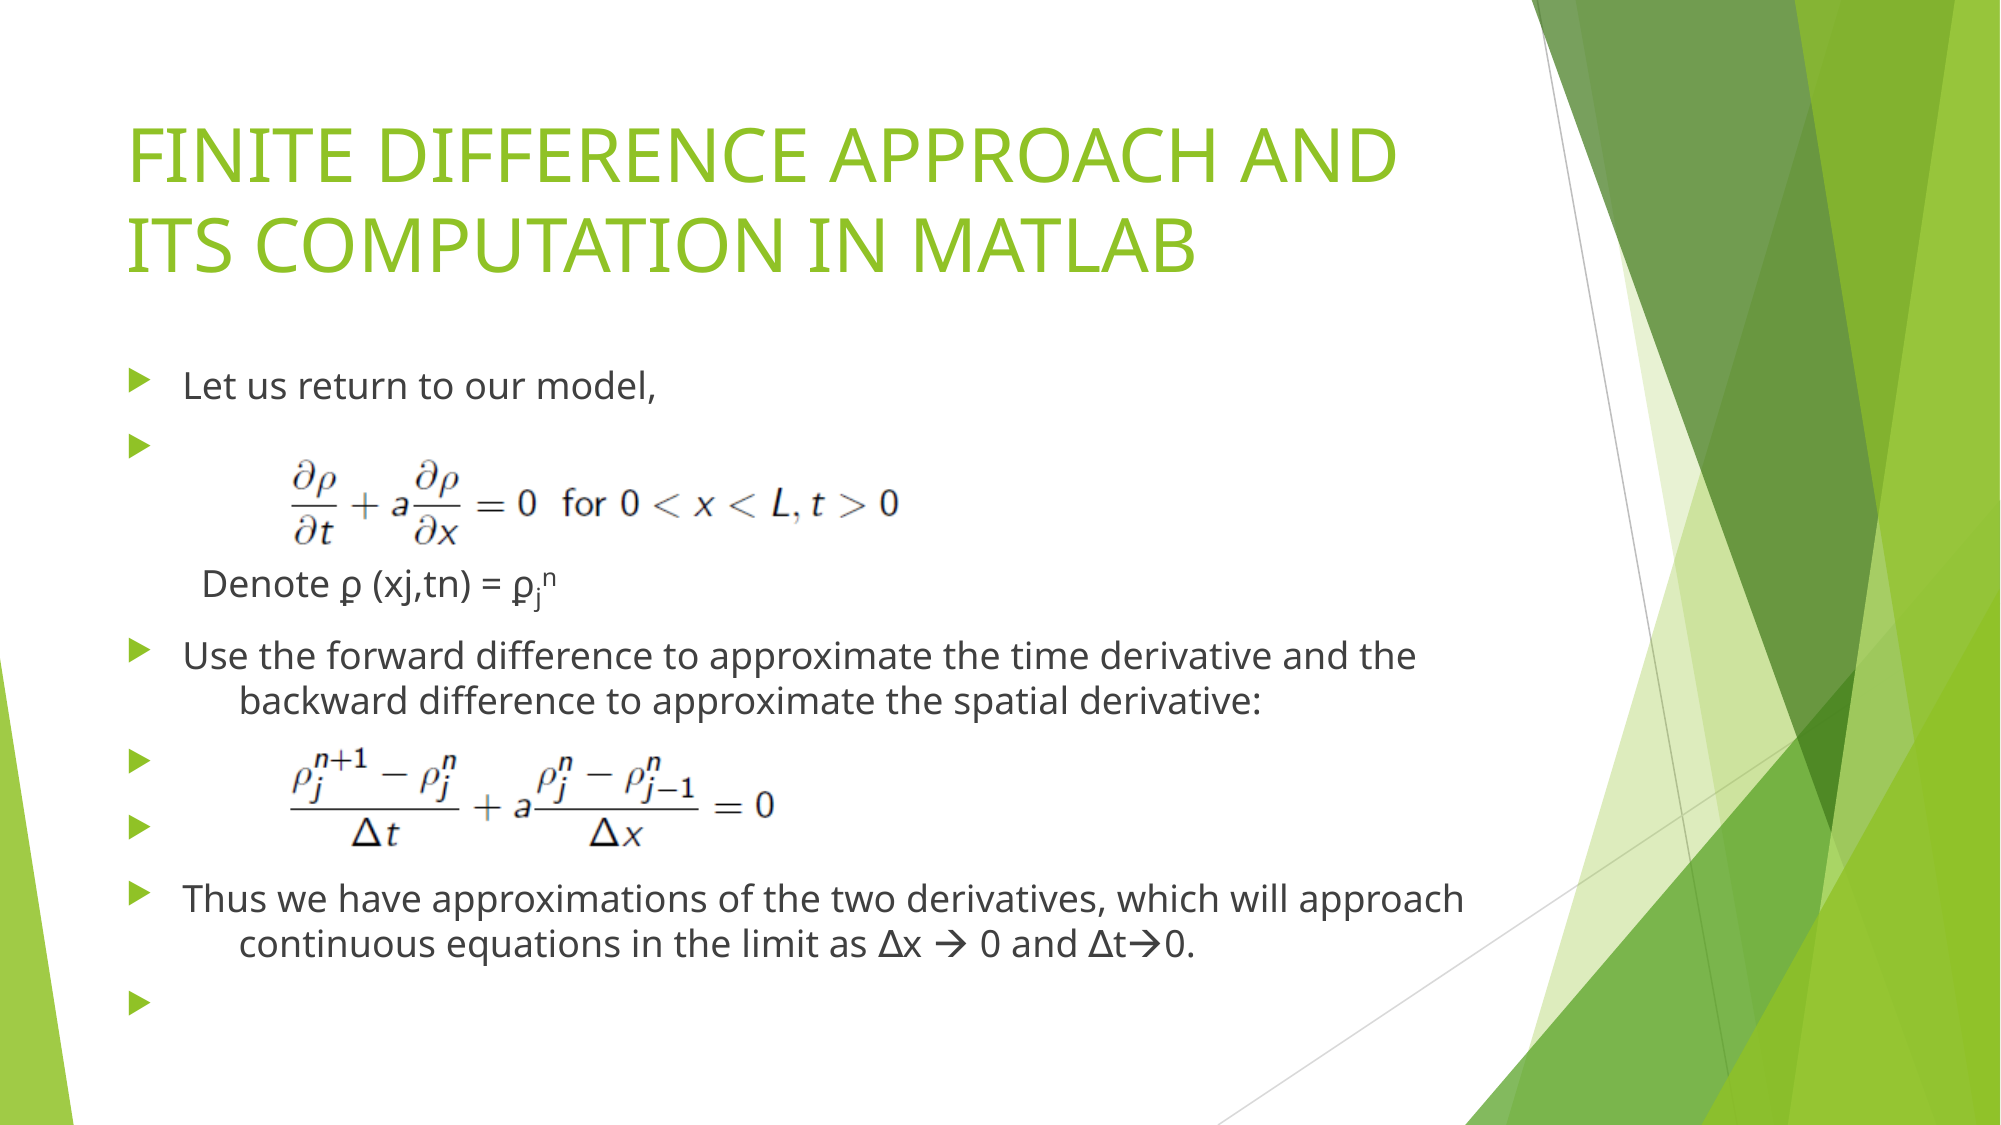

# FINITE DIFFERENCE APPROACH AND ITS COMPUTATION IN MATLAB
Let us return to our model,
	Denote ϼ (xj,tn) = ϼjn
Use the forward difference to approximate the time derivative and the backward difference to approximate the spatial derivative:
Thus we have approximations of the two derivatives, which will approach continuous equations in the limit as ∆x  0 and ∆t0.